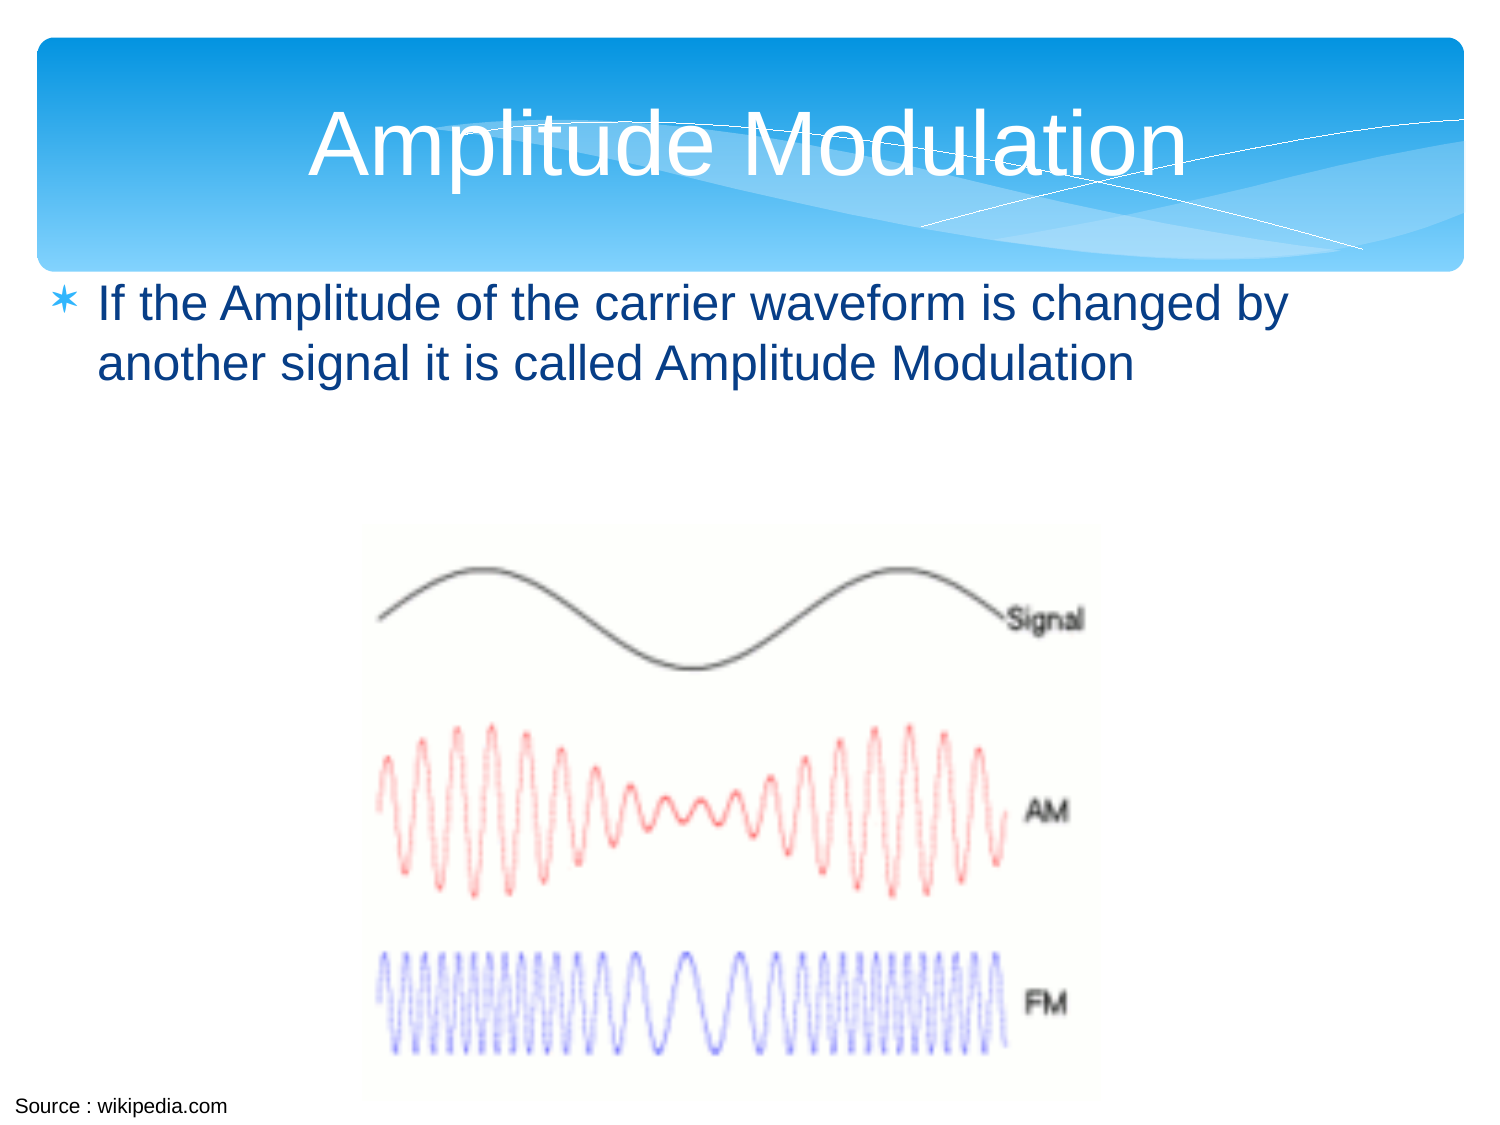

# Amplitude Modulation
If the Amplitude of the carrier waveform is changed by another signal it is called Amplitude Modulation
Source : wikipedia.com